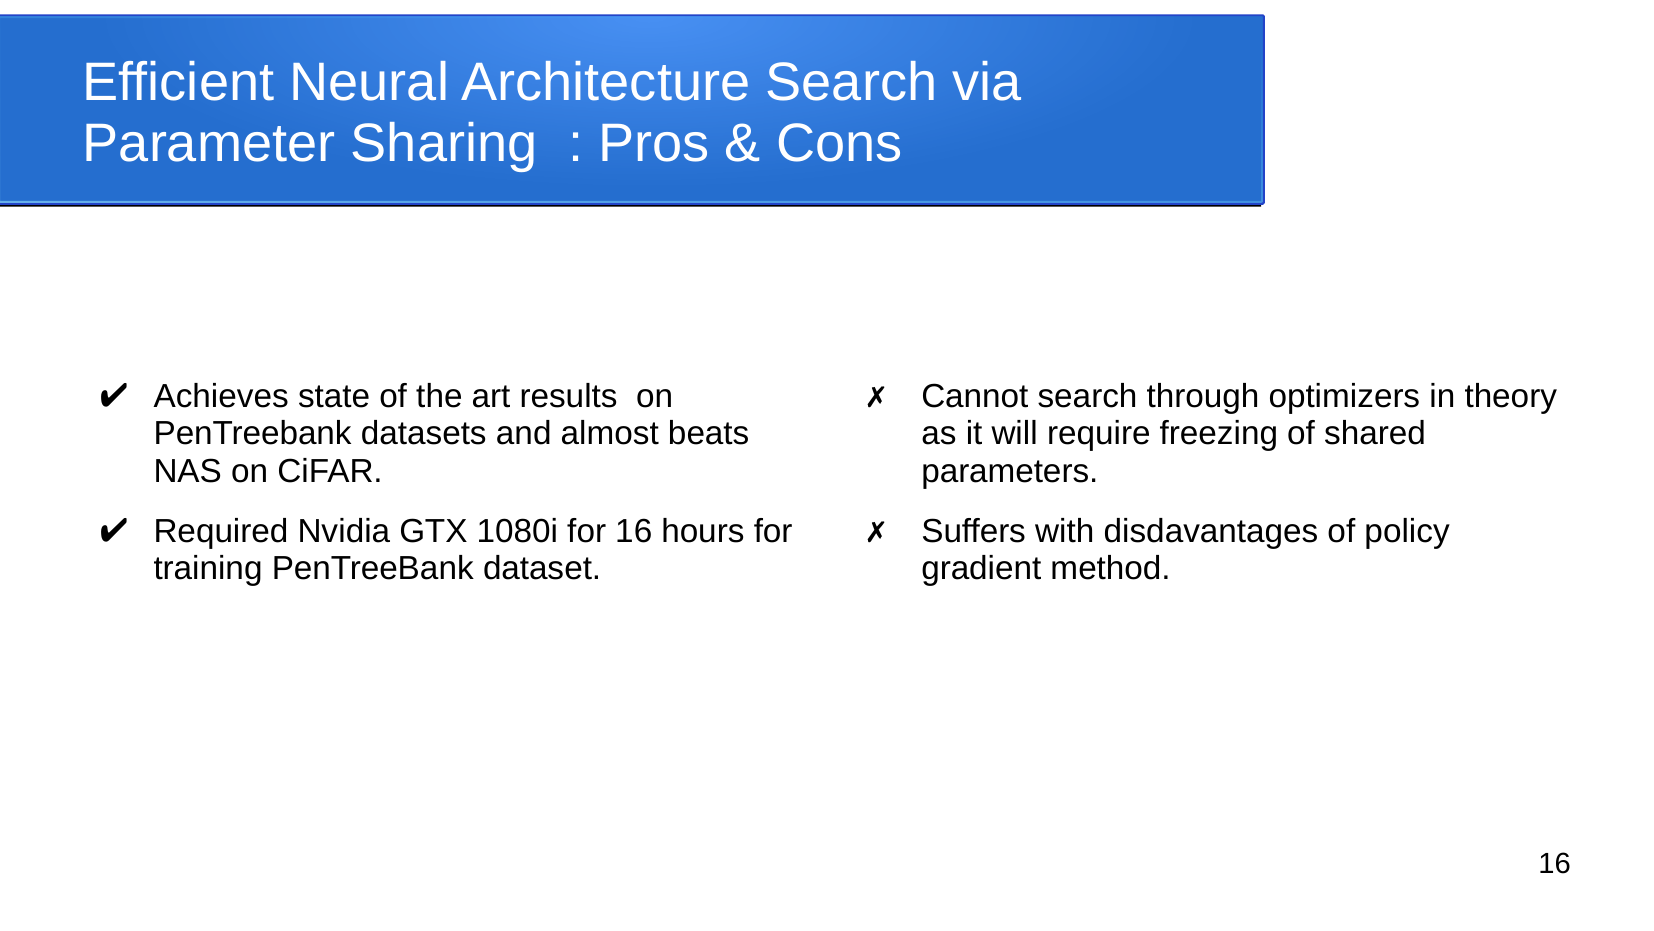

# Efficient Neural Architecture Search via Parameter Sharing : Pros & Cons
Achieves state of the art results on PenTreebank datasets and almost beats NAS on CiFAR.
Required Nvidia GTX 1080i for 16 hours for training PenTreeBank dataset.
Cannot search through optimizers in theory as it will require freezing of shared parameters.
Suffers with disdavantages of policy gradient method.
16